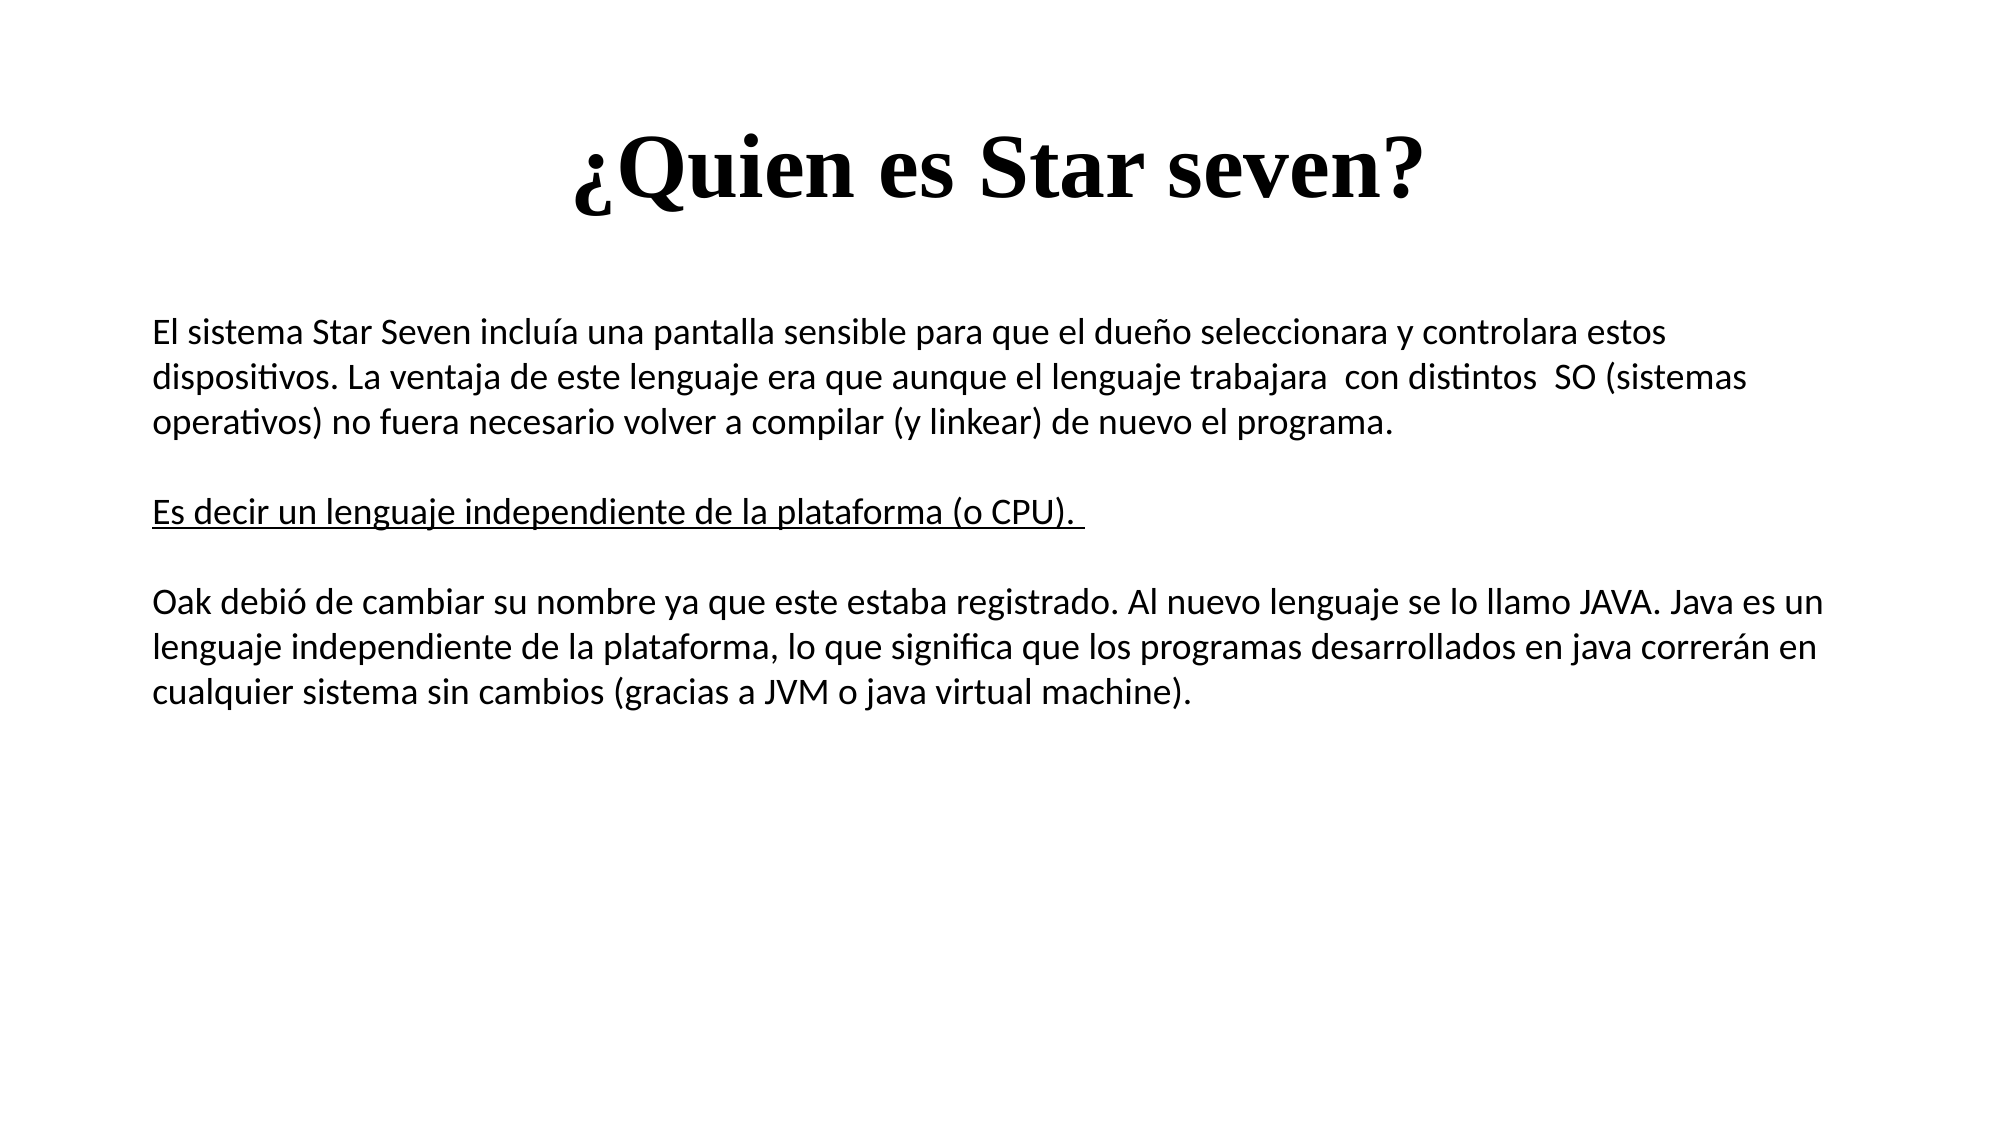

¿Quien es Star seven?
El sistema Star Seven incluía una pantalla sensible para que el dueño seleccionara y controlara estos dispositivos. La ventaja de este lenguaje era que aunque el lenguaje trabajara con distintos SO (sistemas operativos) no fuera necesario volver a compilar (y linkear) de nuevo el programa.
Es decir un lenguaje independiente de la plataforma (o CPU).
Oak debió de cambiar su nombre ya que este estaba registrado. Al nuevo lenguaje se lo llamo JAVA. Java es un lenguaje independiente de la plataforma, lo que significa que los programas desarrollados en java correrán en cualquier sistema sin cambios (gracias a JVM o java virtual machine).